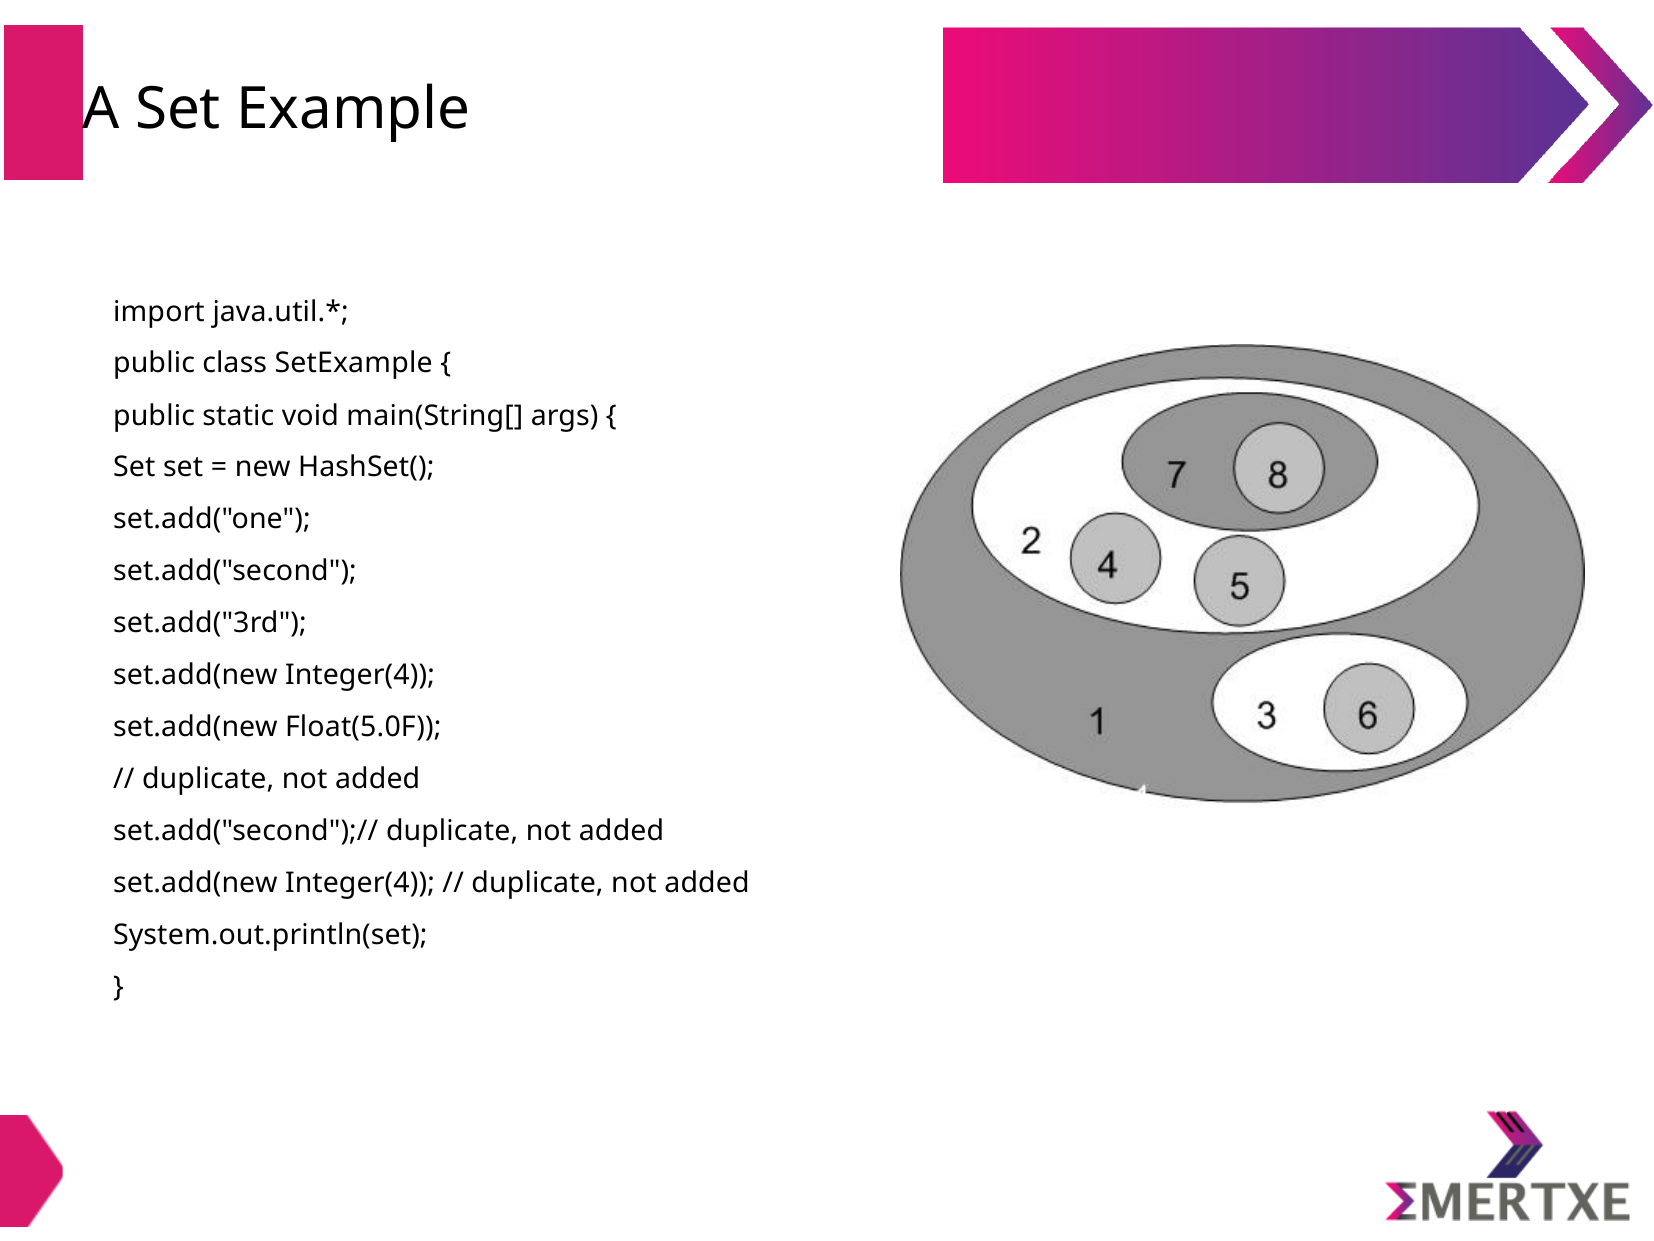

# A Set Example
import java.util.*;
public class SetExample {
public static void main(String[] args) {
Set set = new HashSet();
set.add("one");
set.add("second");
set.add("3rd");
set.add(new Integer(4));
set.add(new Float(5.0F));
// duplicate, not added
set.add("second");// duplicate, not added
set.add(new Integer(4)); // duplicate, not added
System.out.println(set);
}